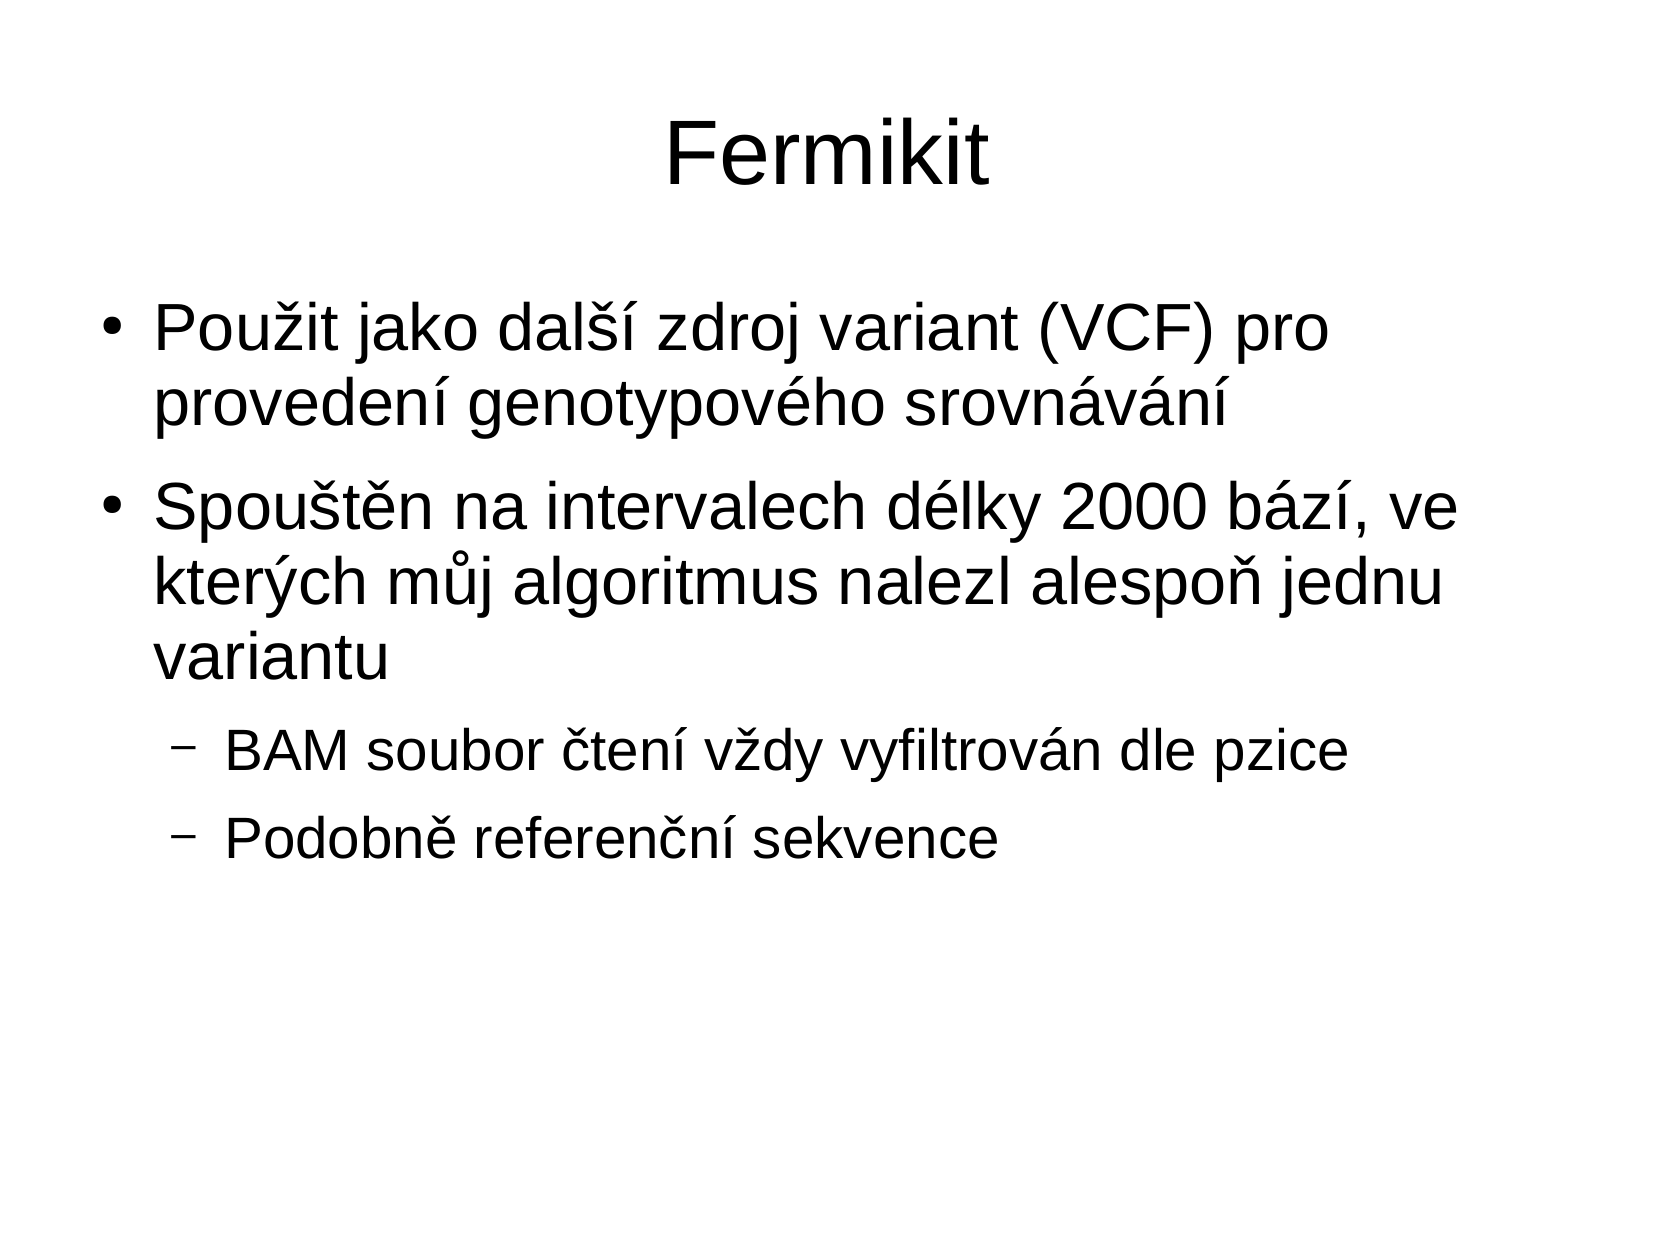

# Fermikit
Použit jako další zdroj variant (VCF) pro provedení genotypového srovnávání
Spouštěn na intervalech délky 2000 bází, ve kterých můj algoritmus nalezl alespoň jednu variantu
BAM soubor čtení vždy vyfiltrován dle pzice
Podobně referenční sekvence